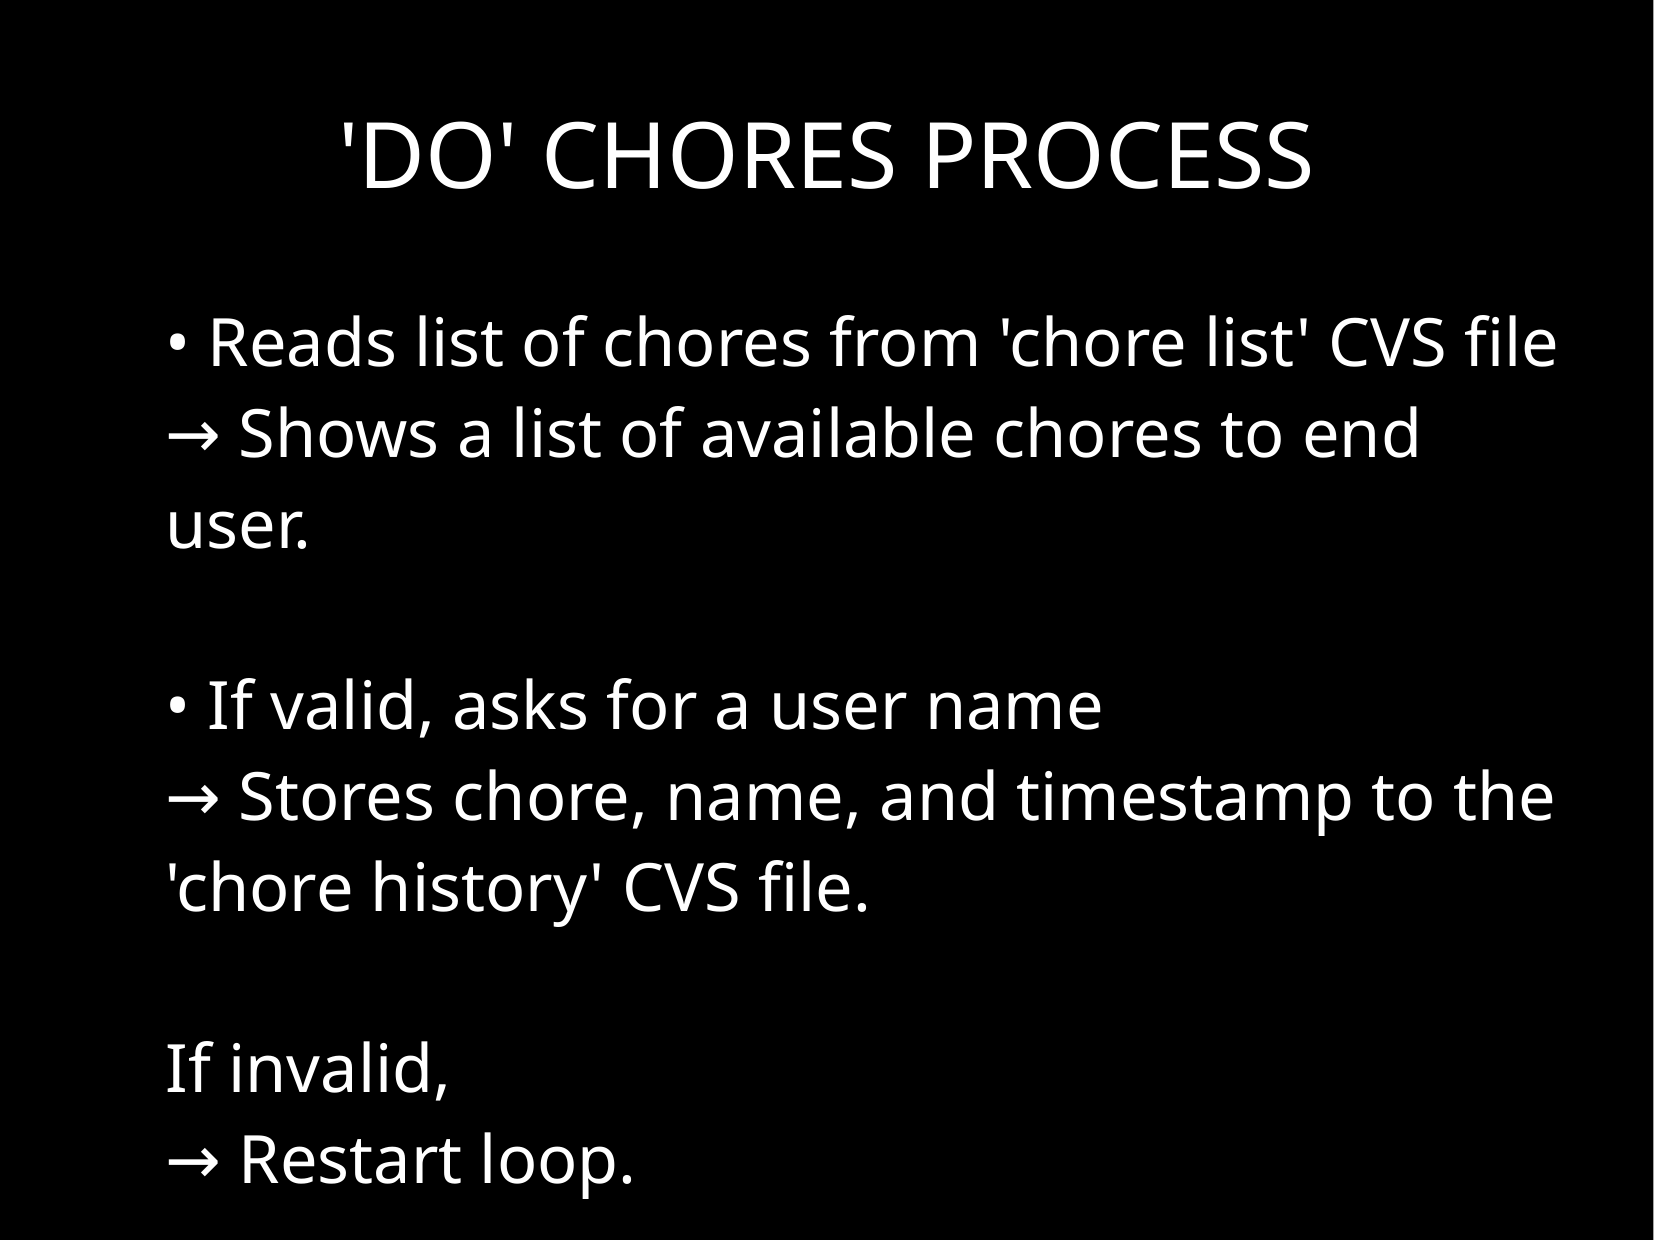

# 'DO' CHORES PROCESS
• Reads list of chores from 'chore list' CVS file
→ Shows a list of available chores to end user.
• If valid, asks for a user name
→ Stores chore, name, and timestamp to the 'chore history' CVS file.
If invalid,
→ Restart loop.